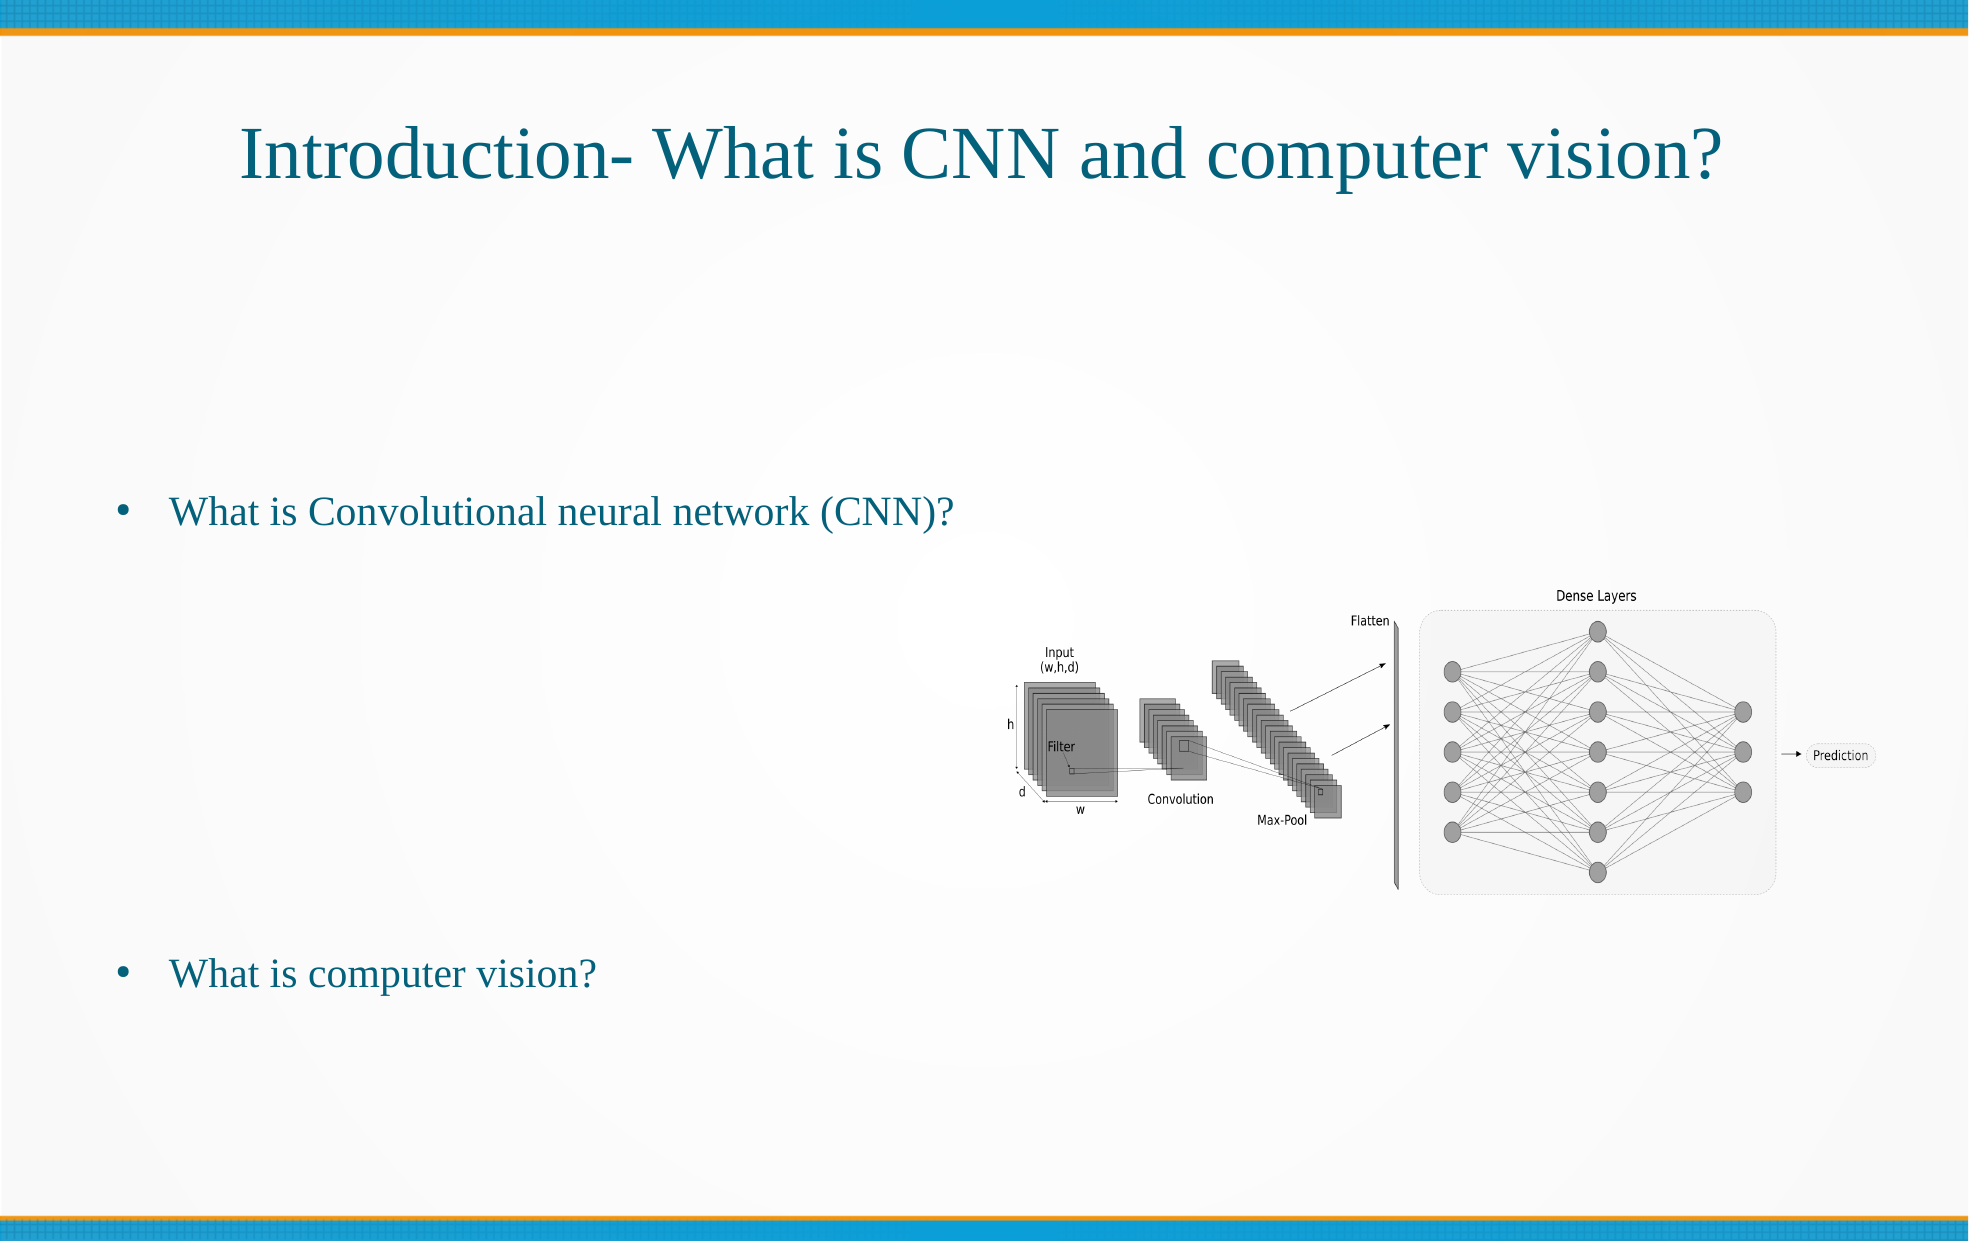

# Introduction- What is CNN and computer vision?
What is Convolutional neural network (CNN)?
What is computer vision?